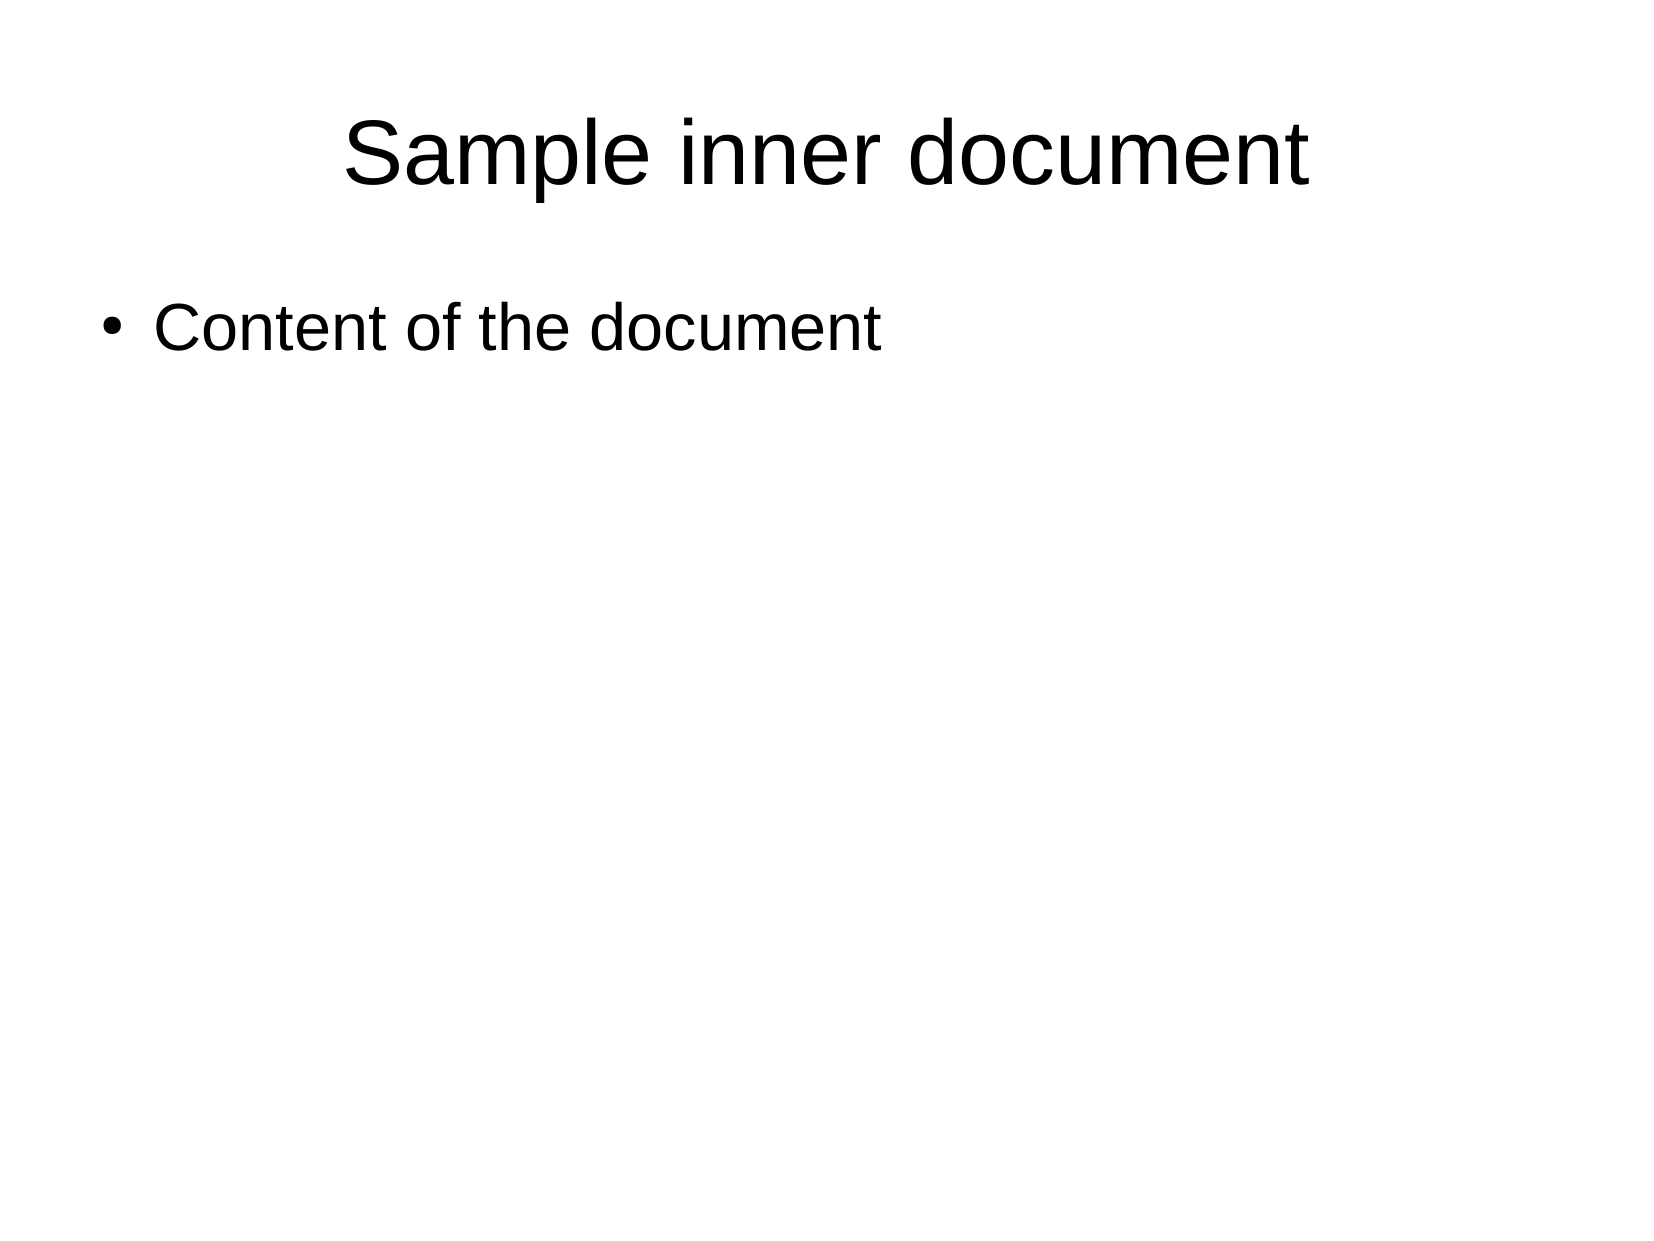

# Sample inner document
Content of the document